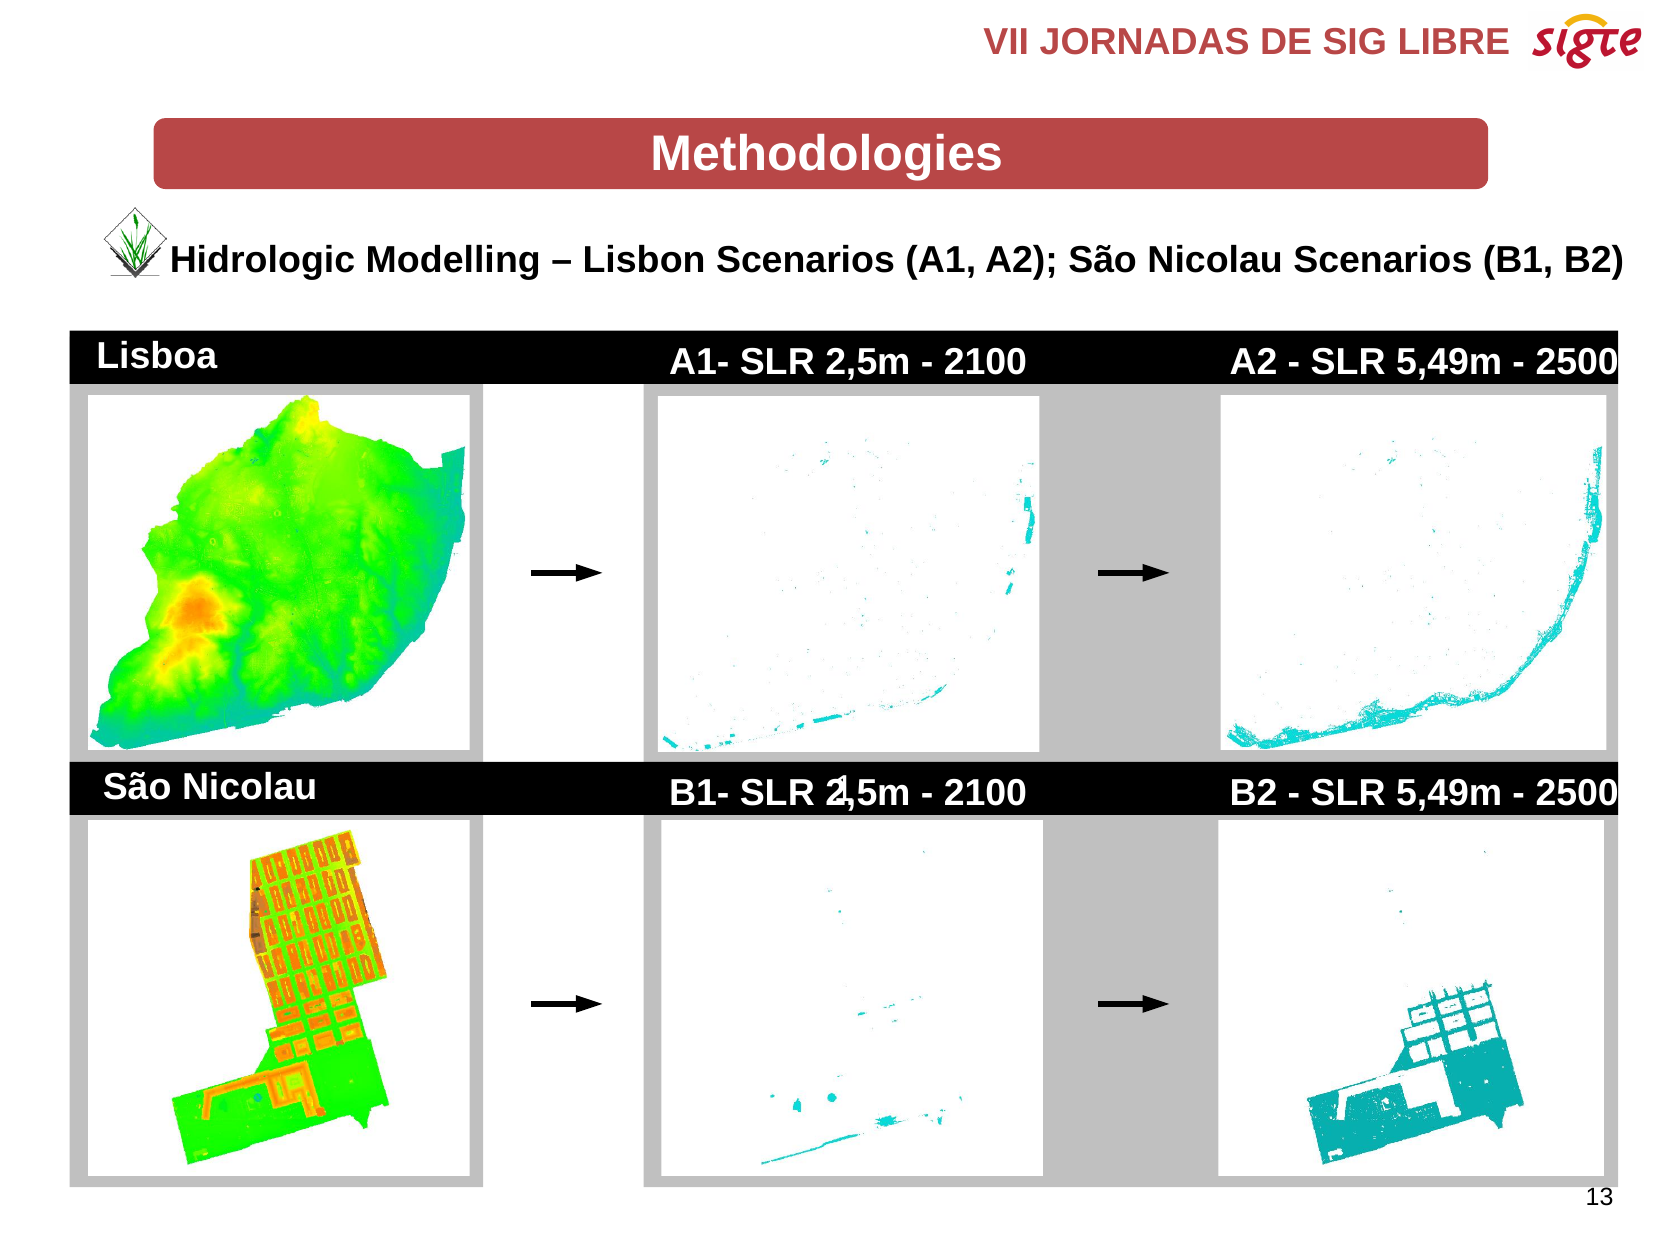

VII JORNADAS DE SIG LIBRE
# Methodologies
Hidrologic Modelling – Lisbon Scenarios (A1, A2); São Nicolau Scenarios (B1, B2)
Lisboa
A1- SLR 2,5m - 2100
A2 - SLR 5,49m - 2500
São Nicolau
1
B1- SLR 2,5m - 2100
B2 - SLR 5,49m - 2500
13
13